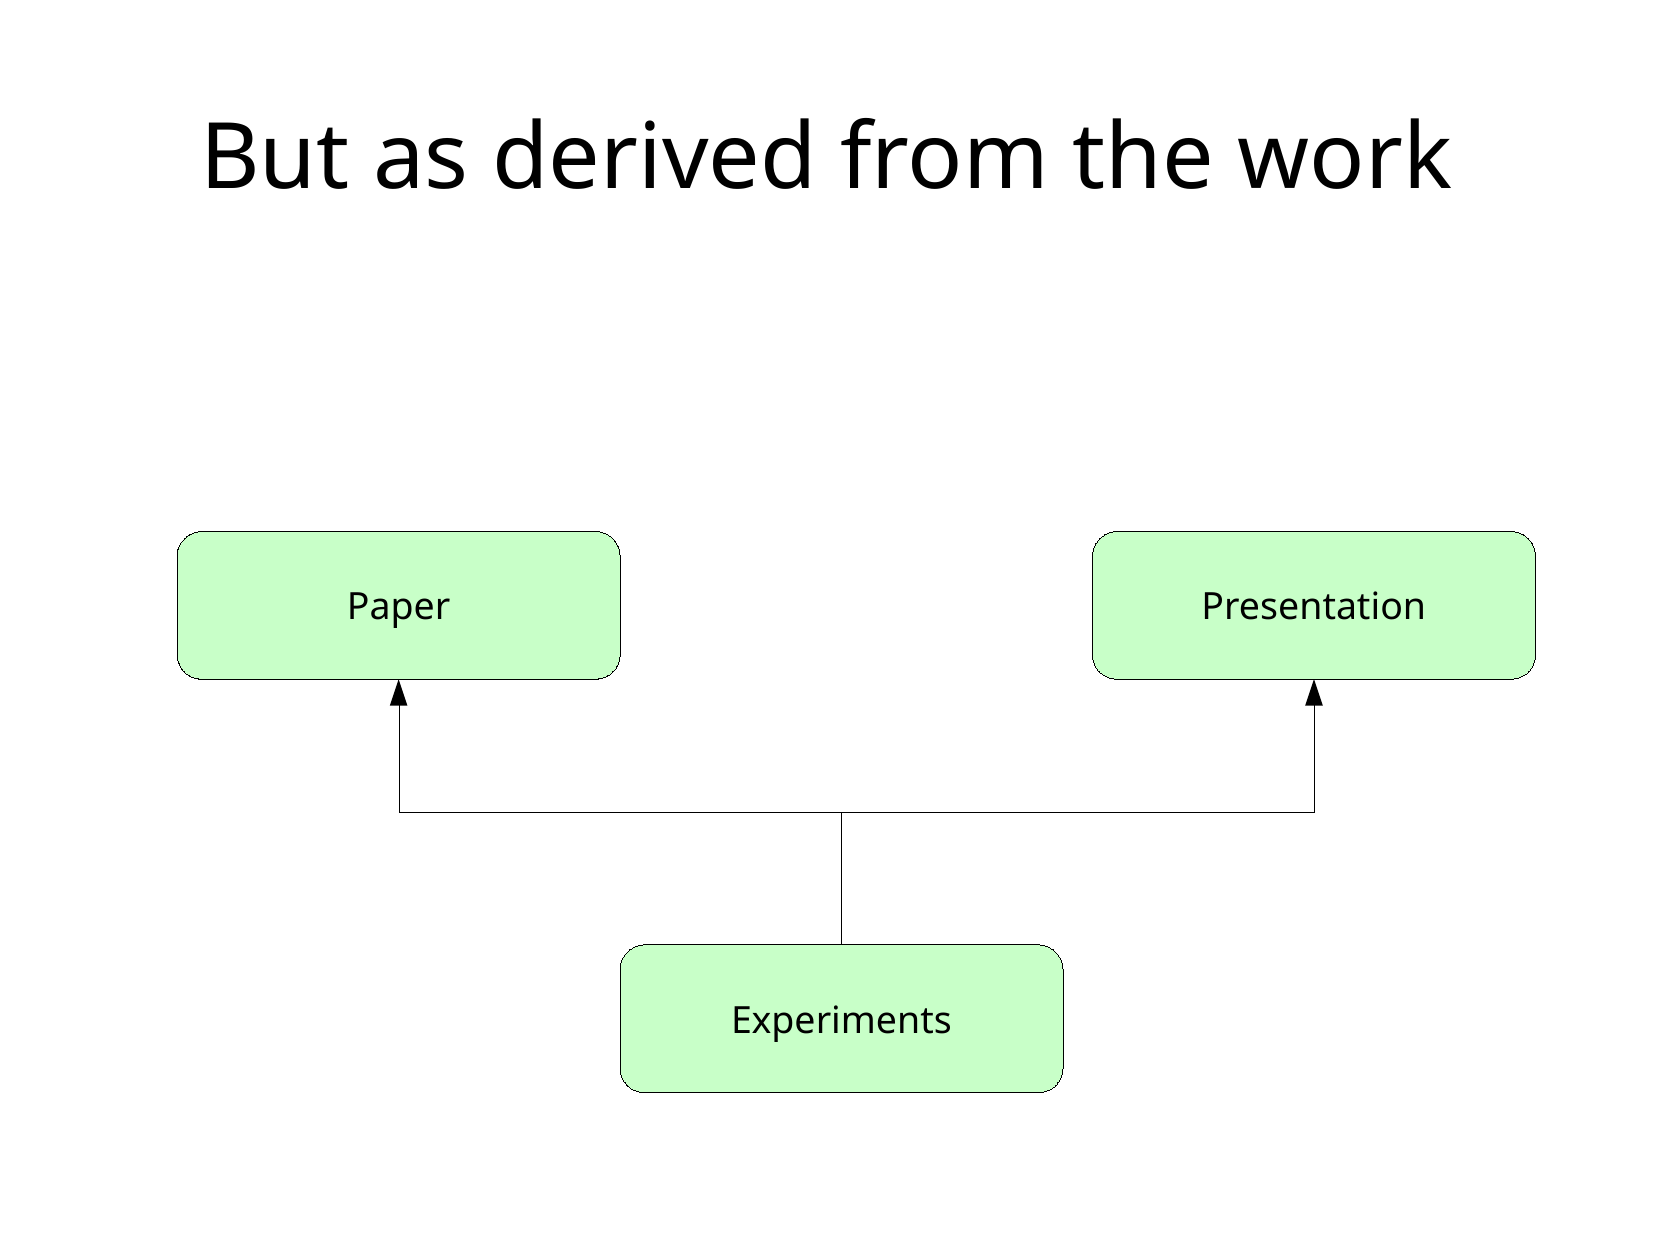

# But as derived from the work
Paper
Presentation
Experiments